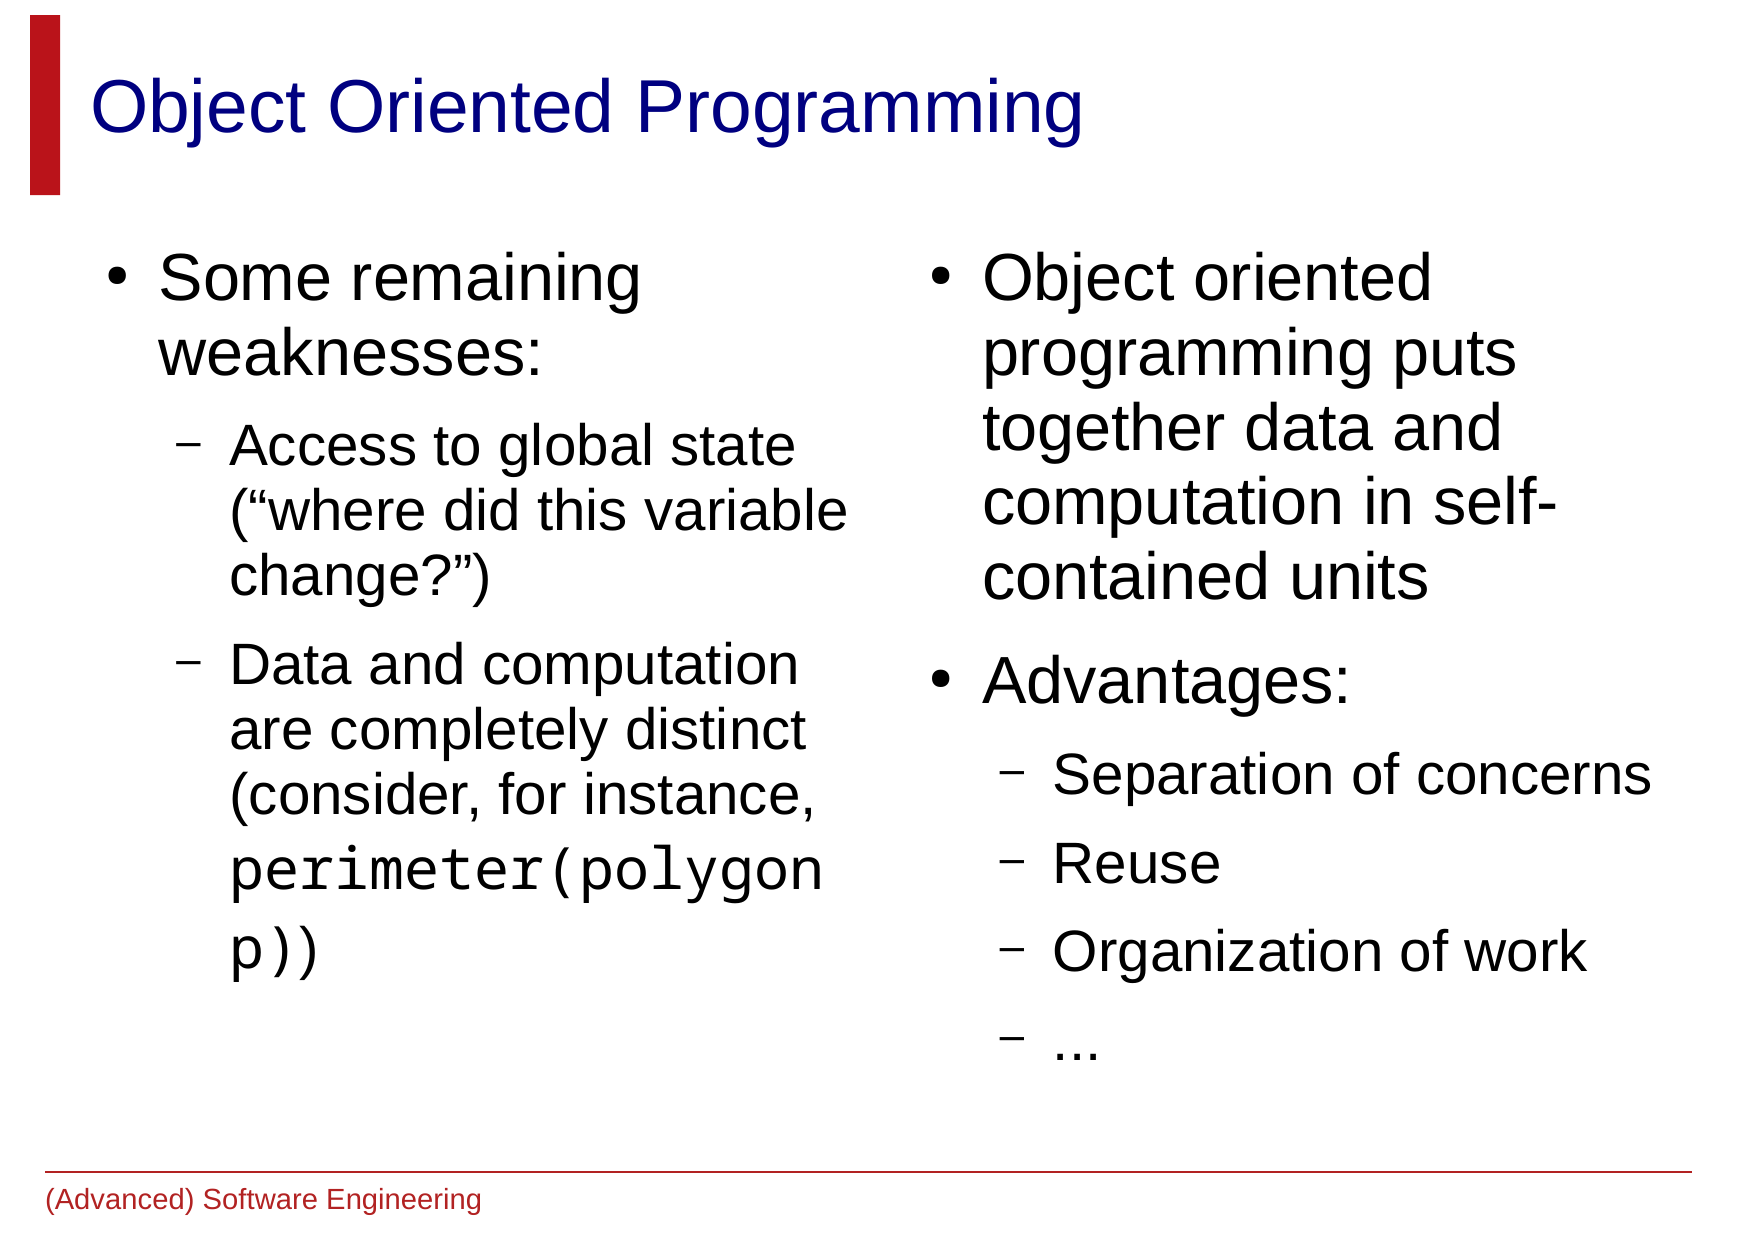

# Object Oriented Programming
Some remaining weaknesses:
Access to global state (“where did this variable change?”)
Data and computation are completely distinct (consider, for instance, perimeter(polygon p))
Object oriented programming puts together data and computation in self-contained units
Advantages:
Separation of concerns
Reuse
Organization of work
...
(Advanced) Software Engineering